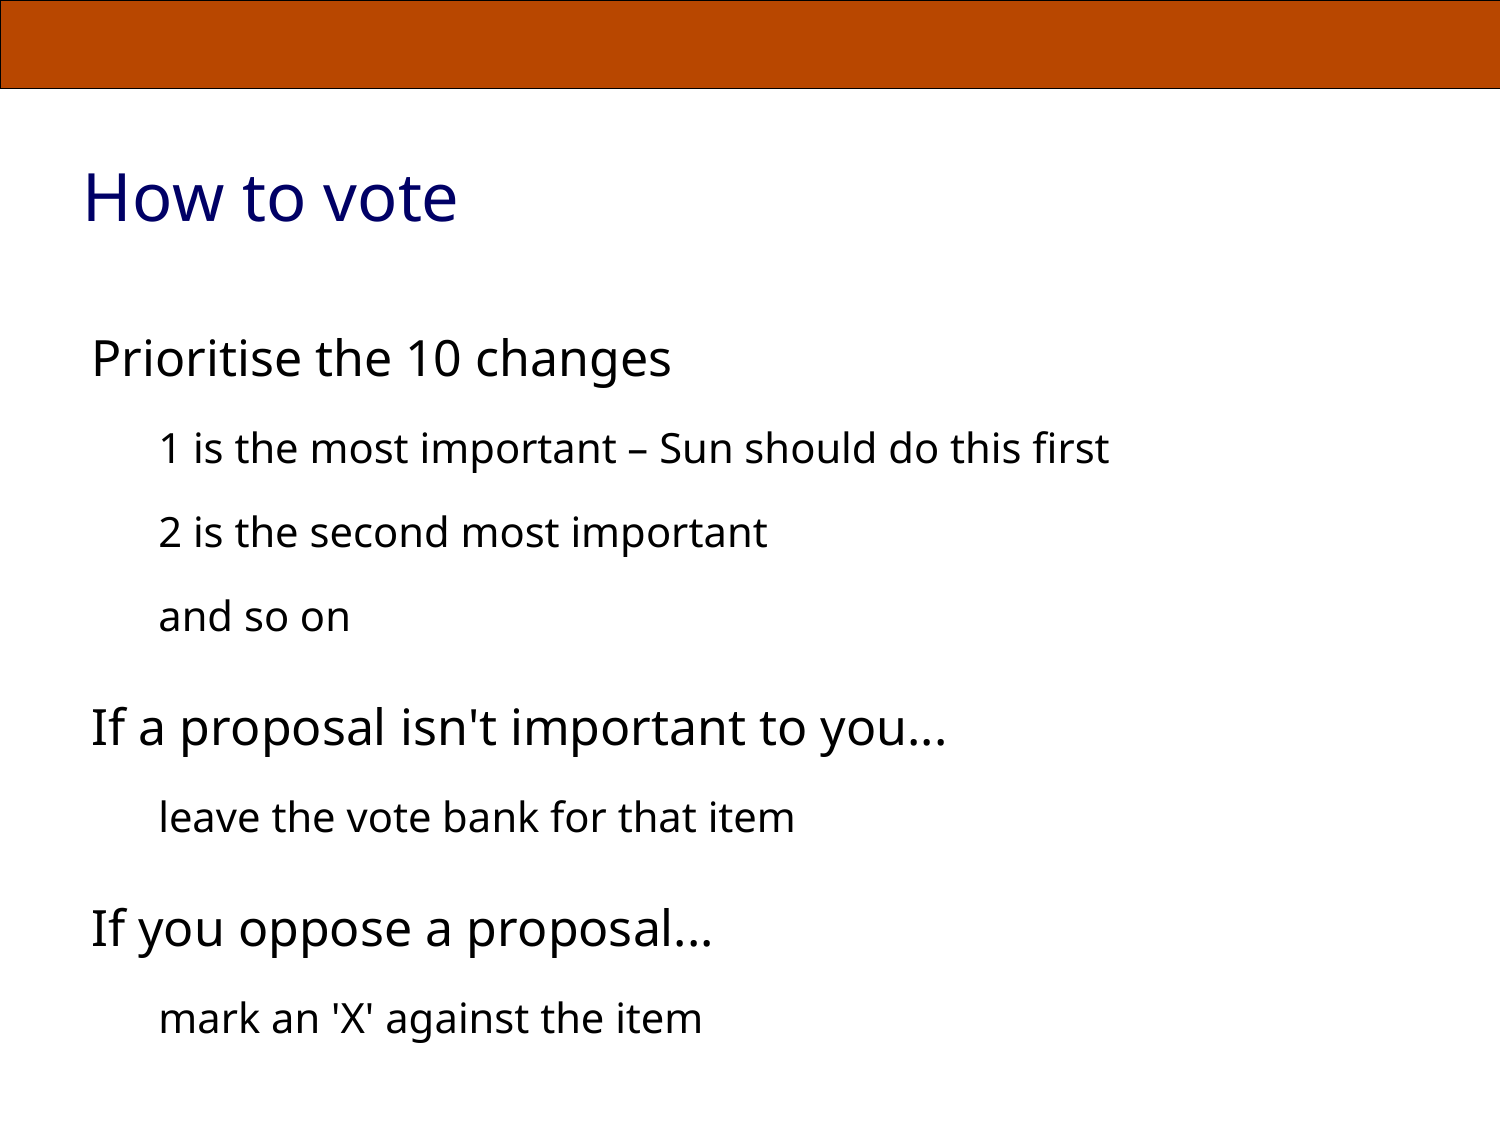

# How to vote
Prioritise the 10 changes
1 is the most important – Sun should do this first
2 is the second most important
and so on
If a proposal isn't important to you...
leave the vote bank for that item
If you oppose a proposal...
mark an 'X' against the item